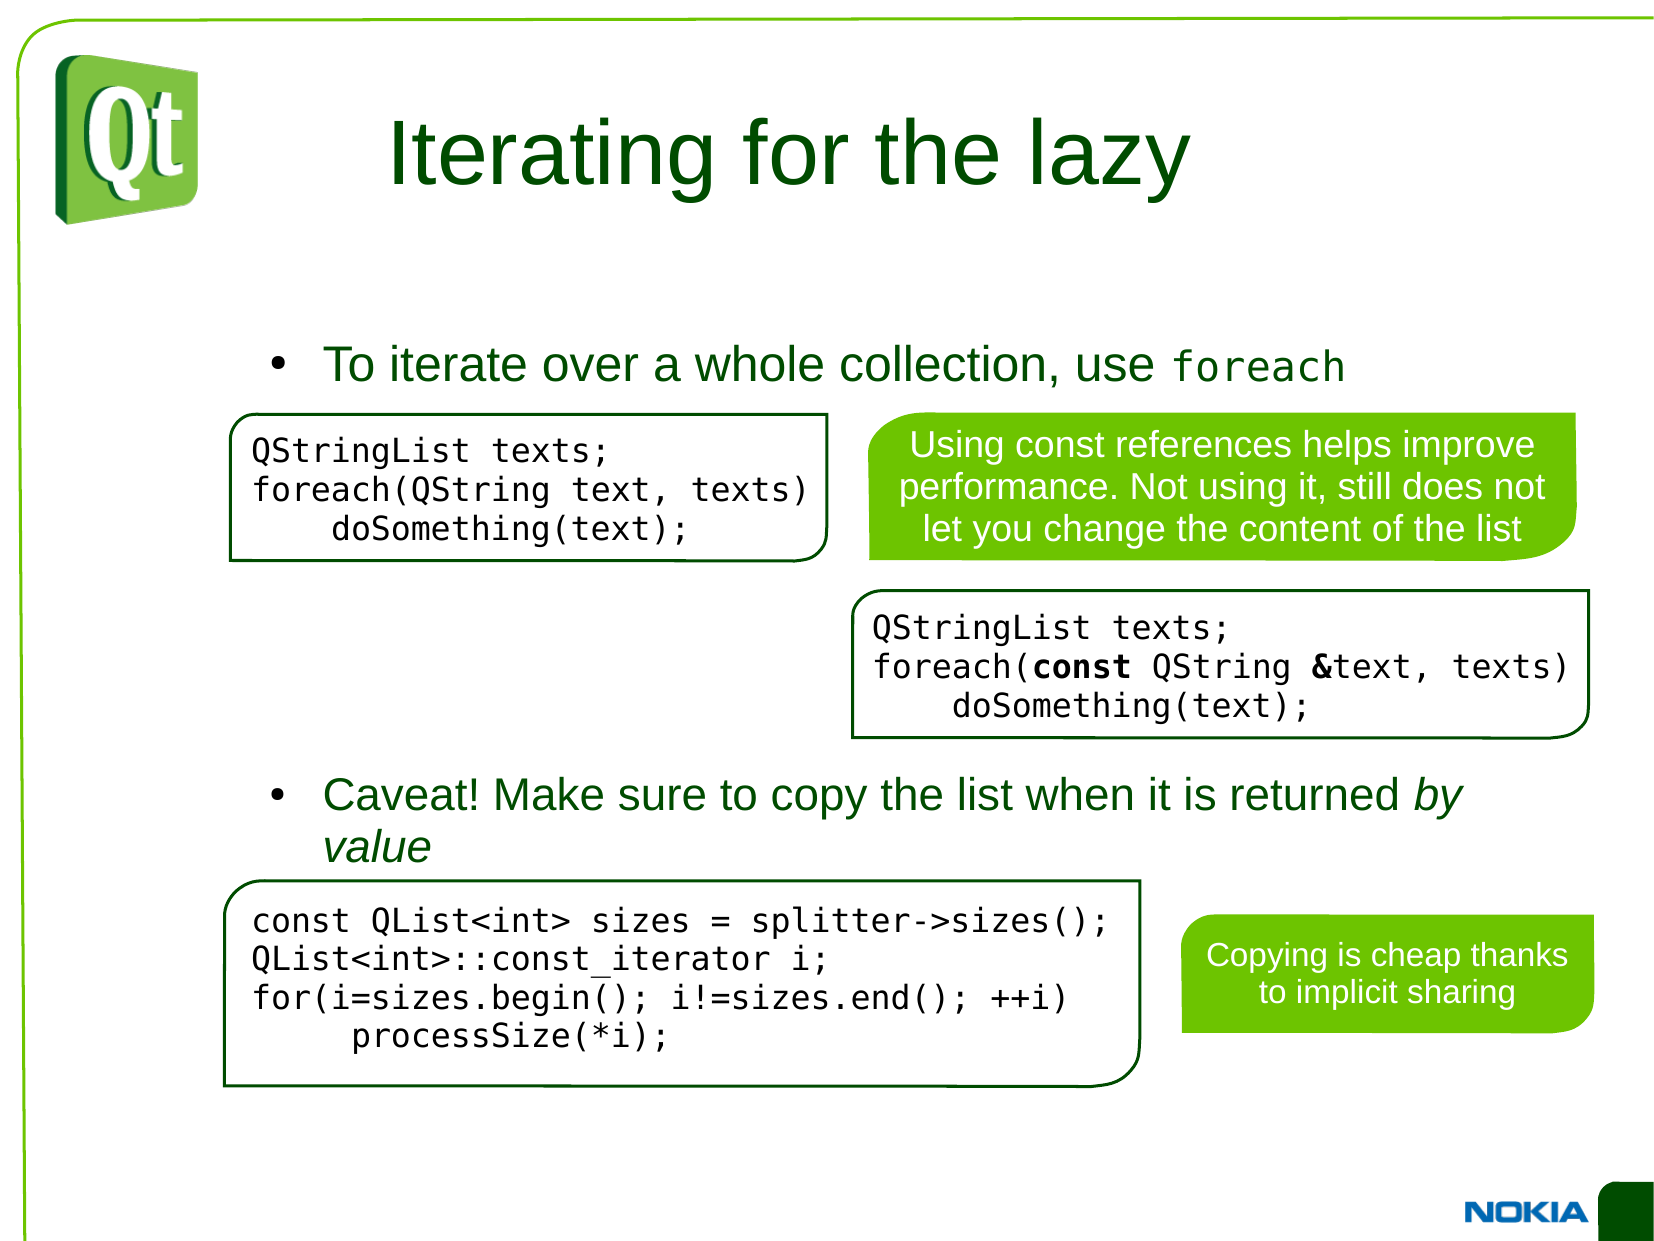

# Iterating for the lazy
To iterate over a whole collection, use foreach
Caveat! Make sure to copy the list when it is returned by value
Using const references helps improve
performance. Not using it, still does not
let you change the content of the list
QStringList texts;
foreach(QString text, texts)
 doSomething(text);
QStringList texts;
foreach(const QString &text, texts)
 doSomething(text);
const QList<int> sizes = splitter->sizes();
QList<int>::const_iterator i;
for(i=sizes.begin(); i!=sizes.end(); ++i)
 processSize(*i);
Copying is cheap thanks
to implicit sharing